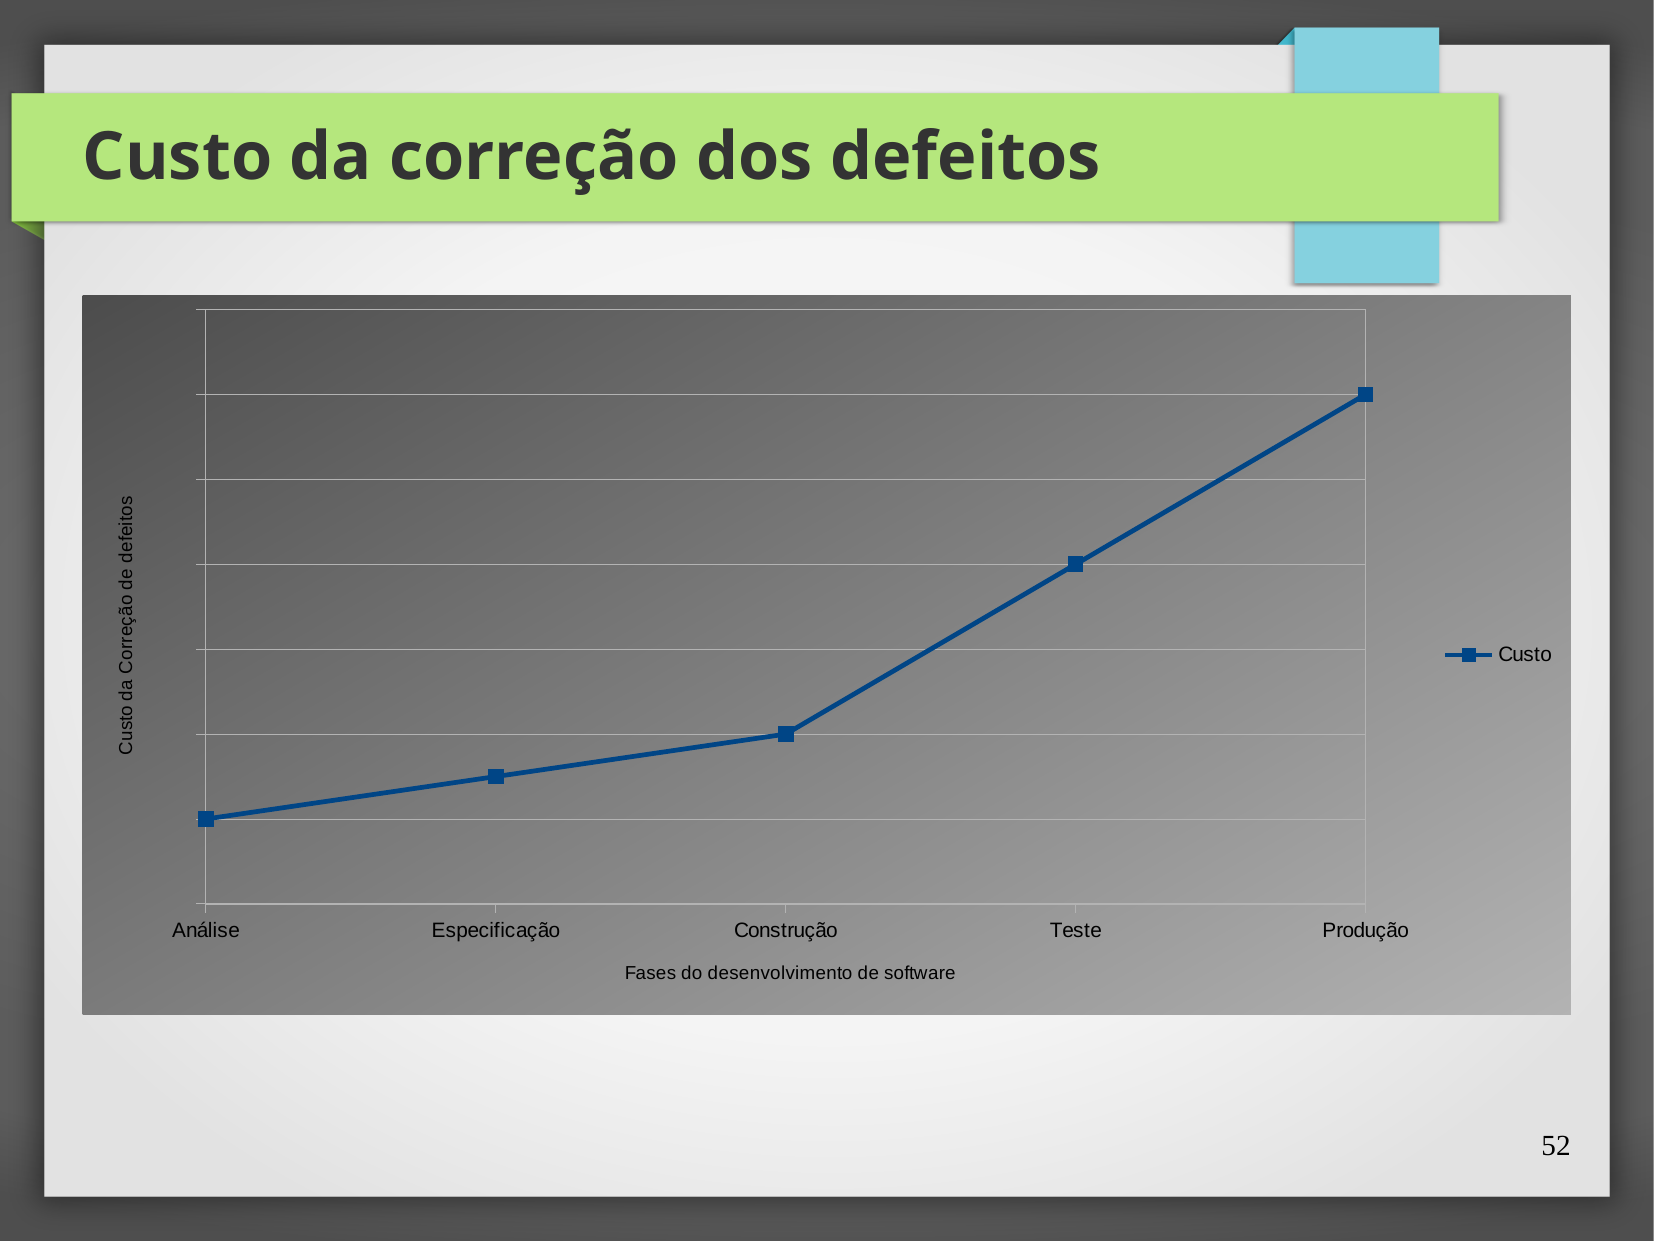

# Custo da correção dos defeitos
### Chart
| Category | Custo |
|---|---|
| Análise | 10.0 |
| Especificação | 15.0 |
| Construção | 20.0 |
| Teste | 40.0 |
| Produção | 60.0 |52